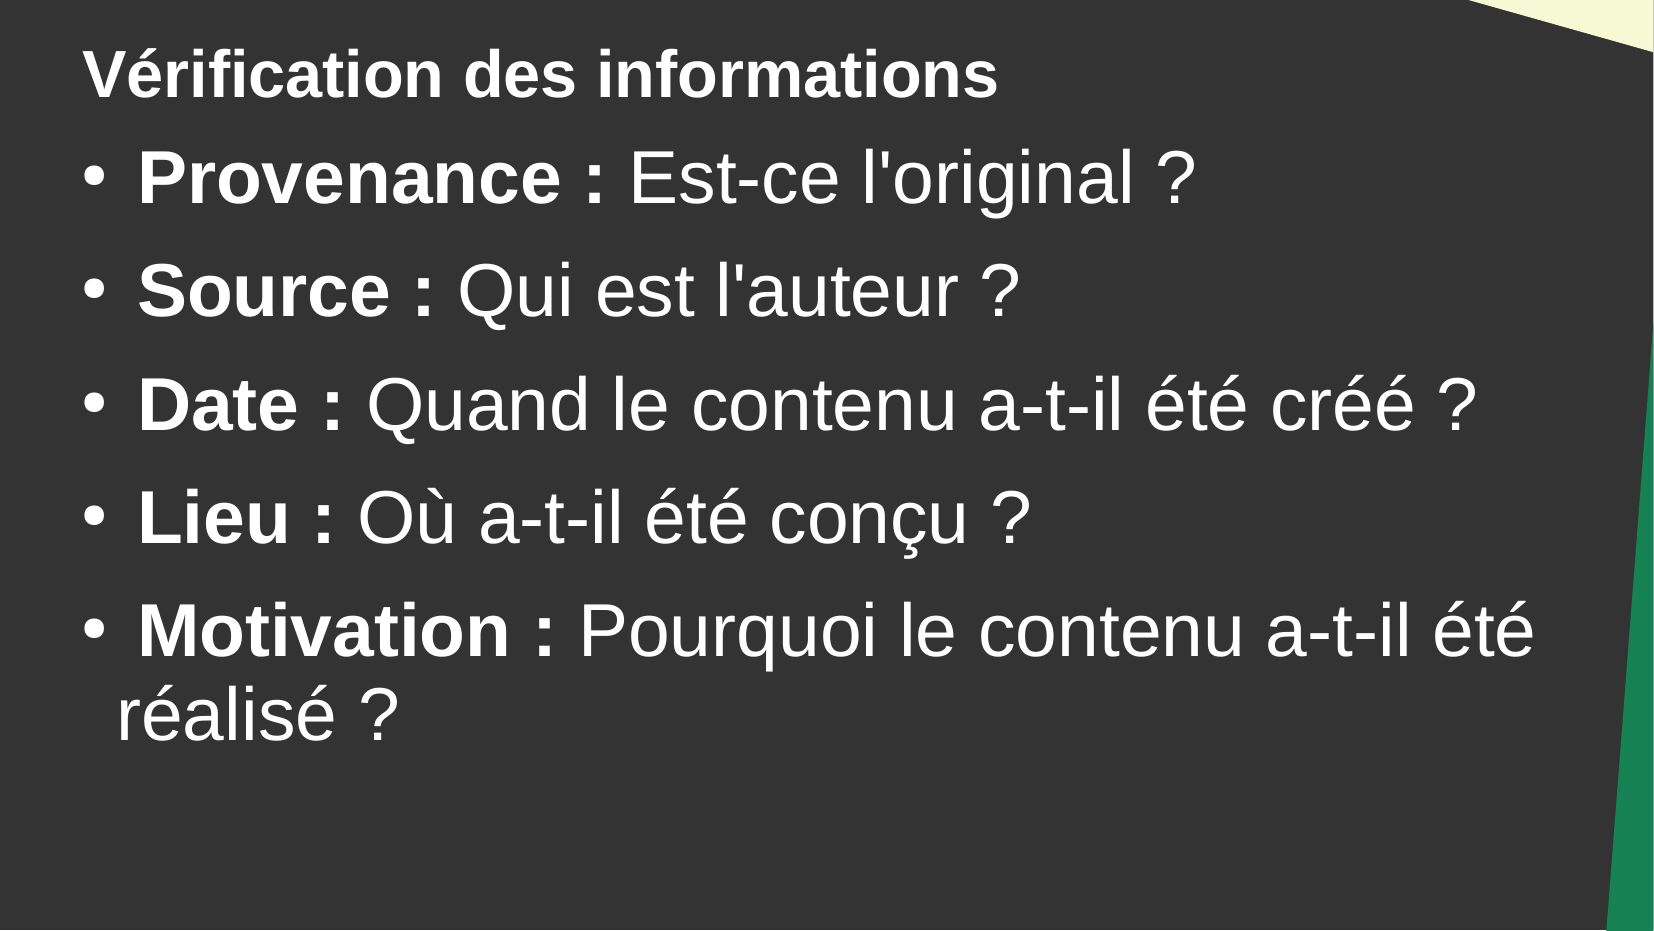

# Vérification des informations
 Provenance : Est-ce l'original ?
 Source : Qui est l'auteur ?
 Date : Quand le contenu a-t-il été créé ?
 Lieu : Où a-t-il été conçu ?
 Motivation : Pourquoi le contenu a-t-il été réalisé ?